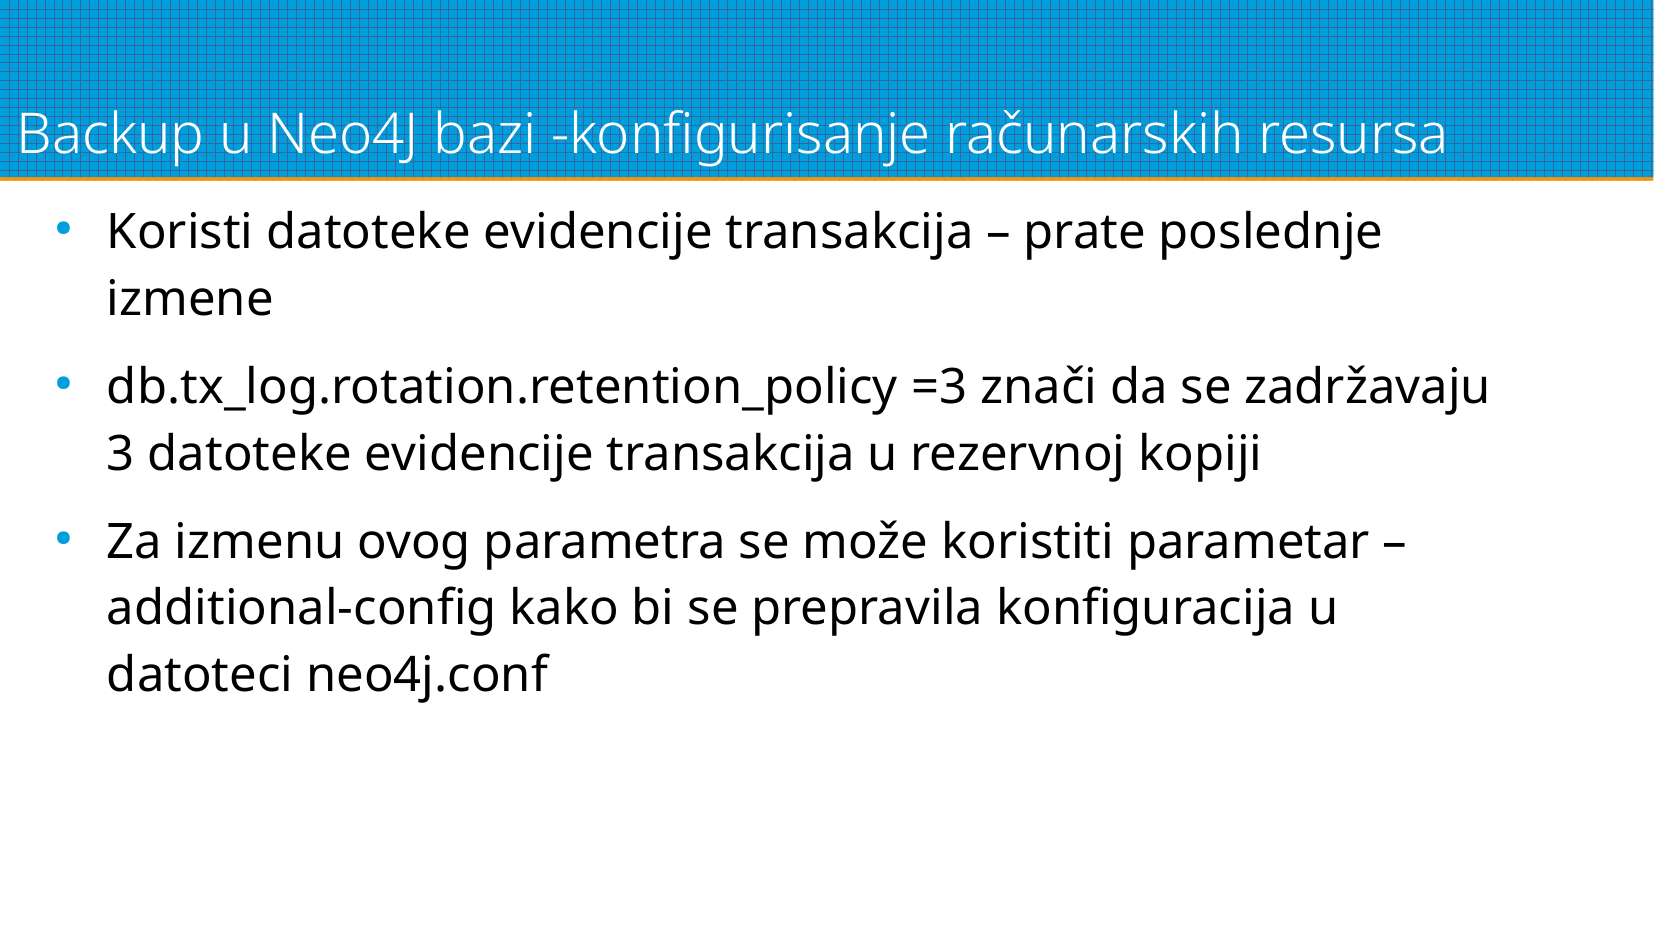

# Backup u Neo4J bazi -konfigurisanje računarskih resursa
Koristi datoteke evidencije transakcija – prate poslednje izmene
db.tx_log.rotation.retention_policy =3 znači da se zadržavaju 3 datoteke evidencije transakcija u rezervnoj kopiji
Za izmenu ovog parametra se može koristiti parametar –additional-config kako bi se prepravila konfiguracija u datoteci neo4j.conf